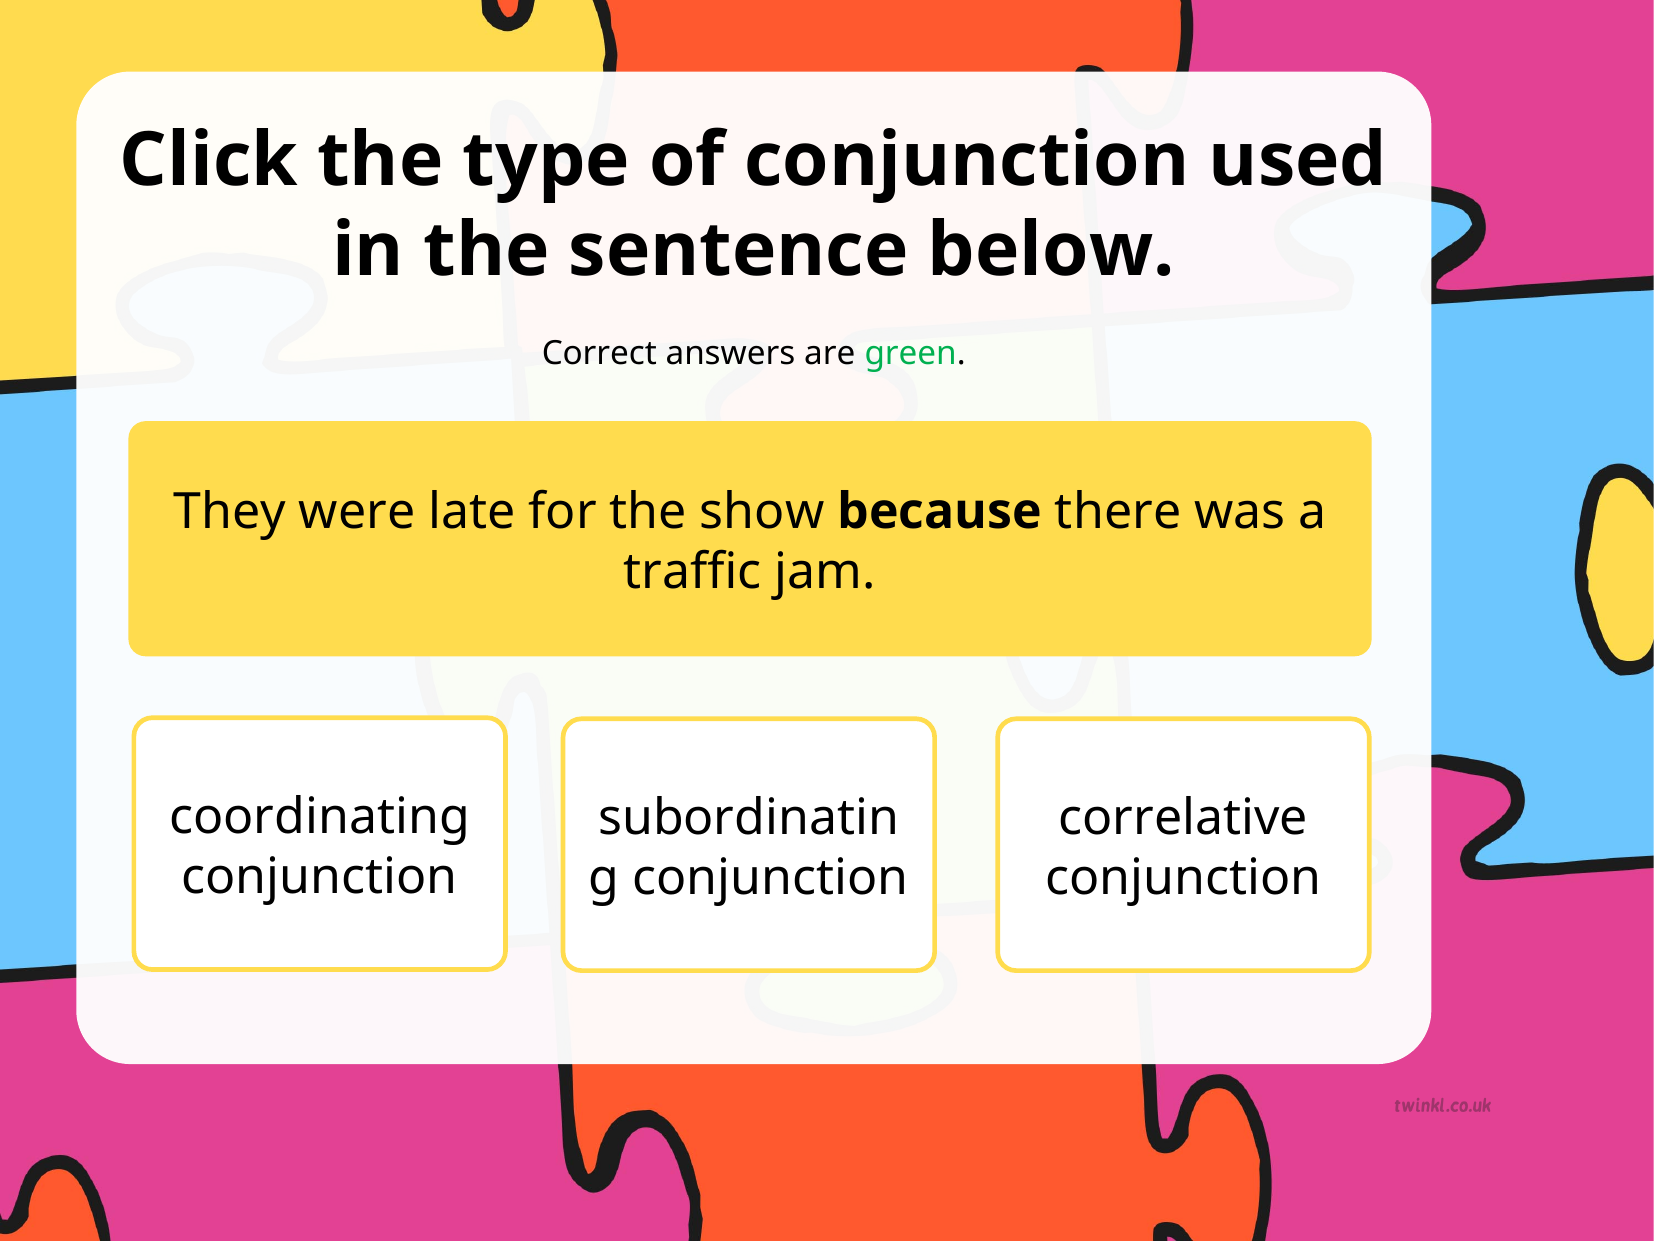

Click the type of conjunction used in the sentence below.
Correct answers are green.
They were late for the show because there was a traffic jam.
coordinating
conjunction
subordinating conjunction
correlative conjunction